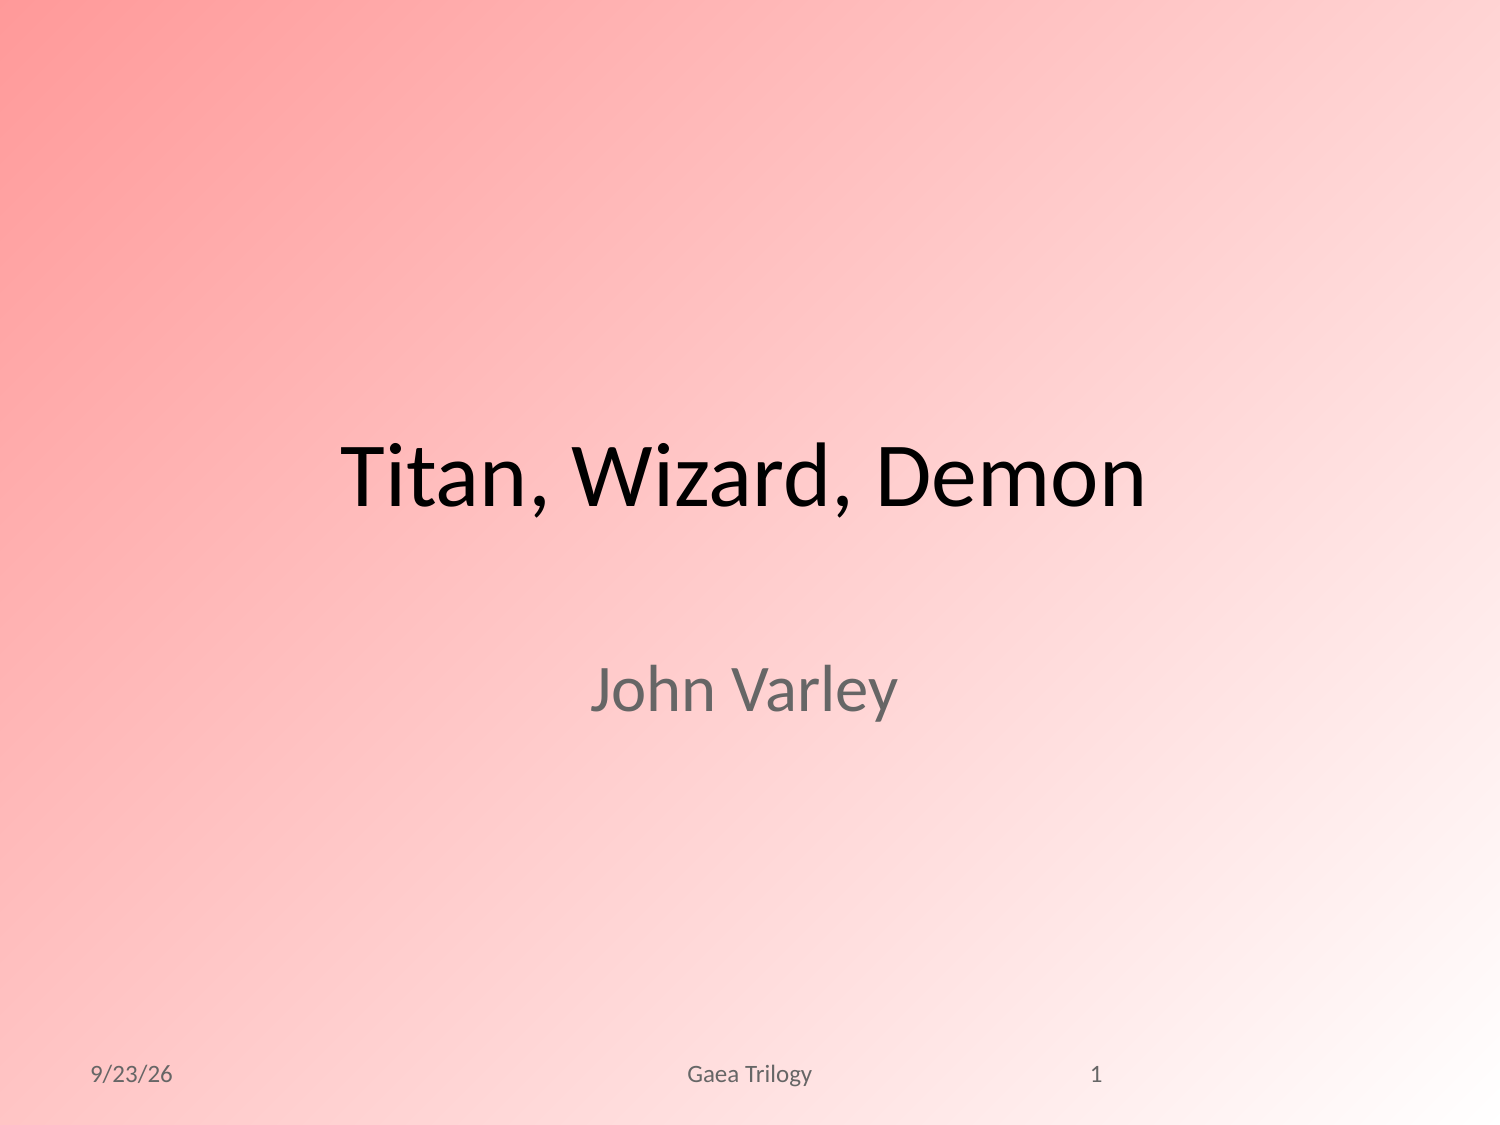

# Titan, Wizard, Demon
John Varley
1